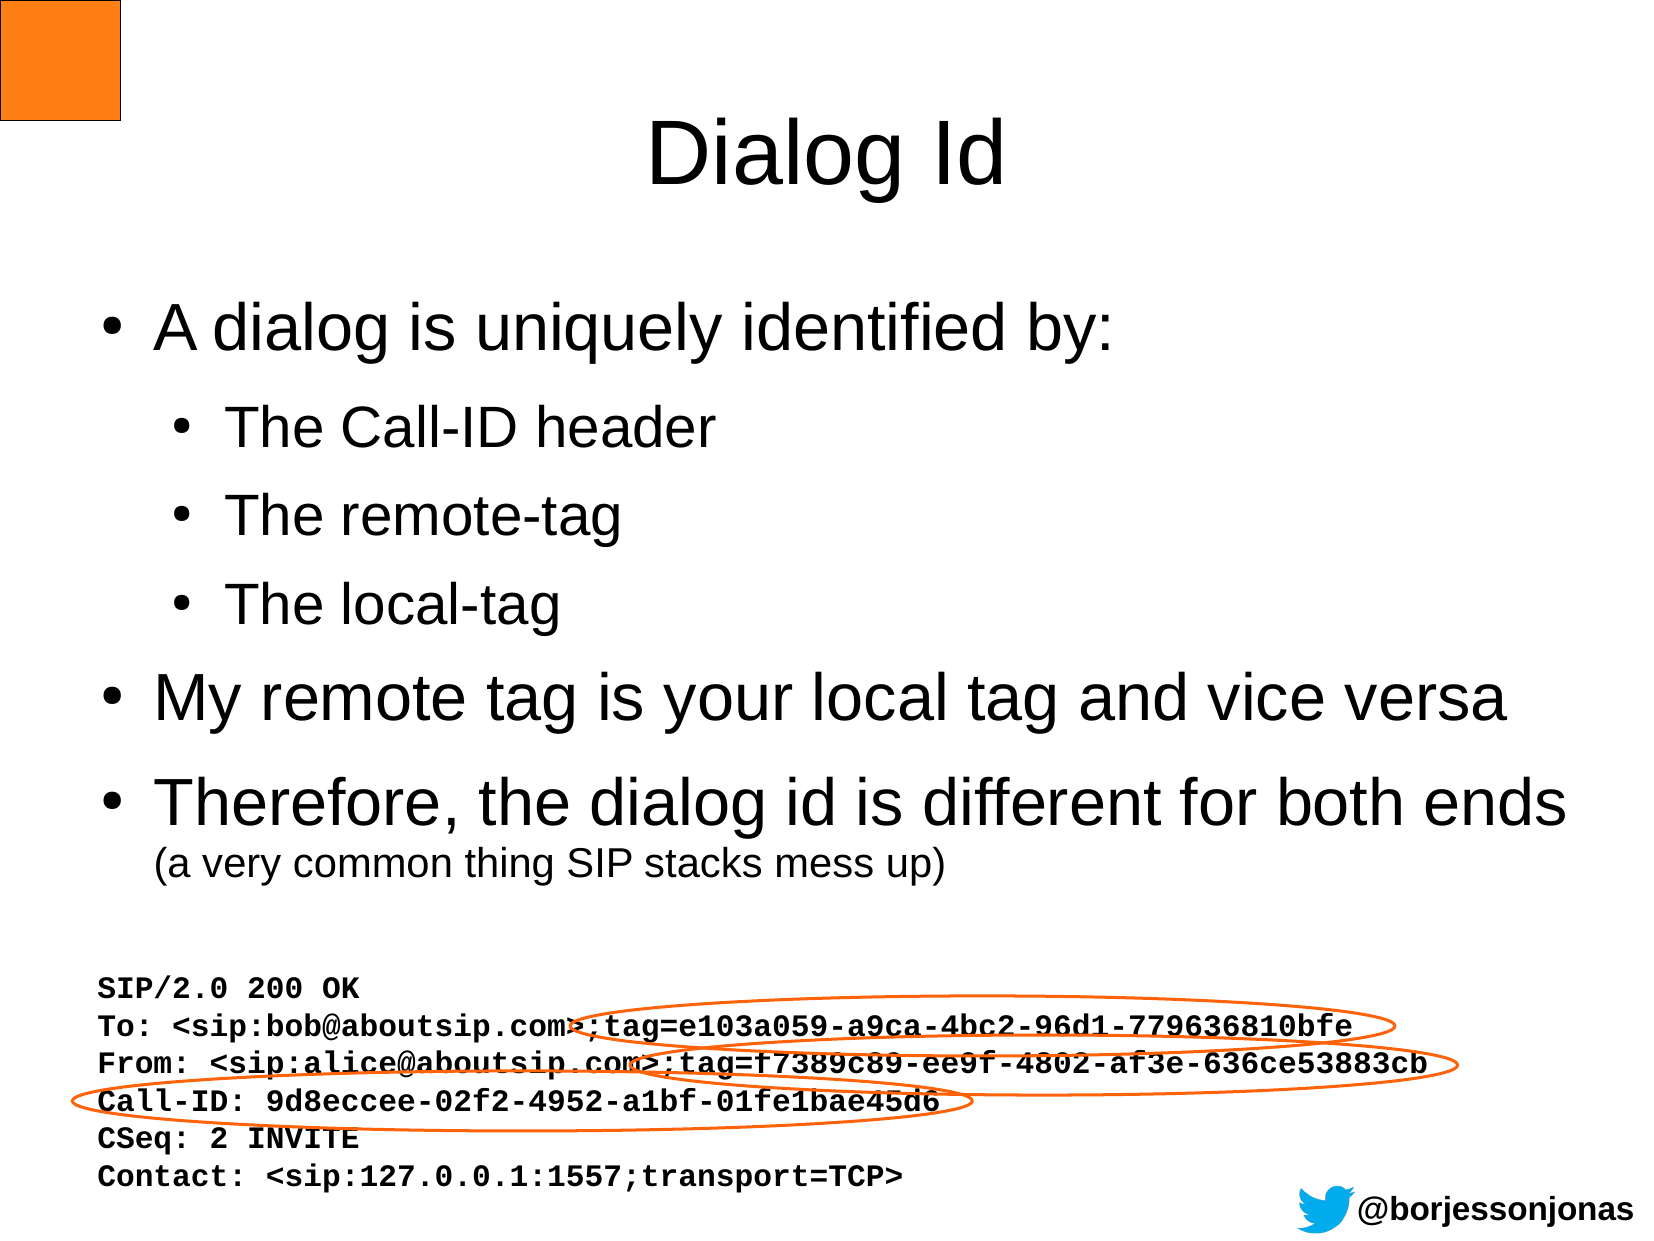

# Dialog Id
A dialog is uniquely identified by:
The Call-ID header
The remote-tag
The local-tag
My remote tag is your local tag and vice versa
Therefore, the dialog id is different for both ends (a very common thing SIP stacks mess up)
SIP/2.0 200 OK
To: <sip:bob@aboutsip.com>;tag=e103a059-a9ca-4bc2-96d1-779636810bfe
From: <sip:alice@aboutsip.com>;tag=f7389c89-ee9f-4802-af3e-636ce53883cb
Call-ID: 9d8eccee-02f2-4952-a1bf-01fe1bae45d6
CSeq: 2 INVITE
Contact: <sip:127.0.0.1:1557;transport=TCP>